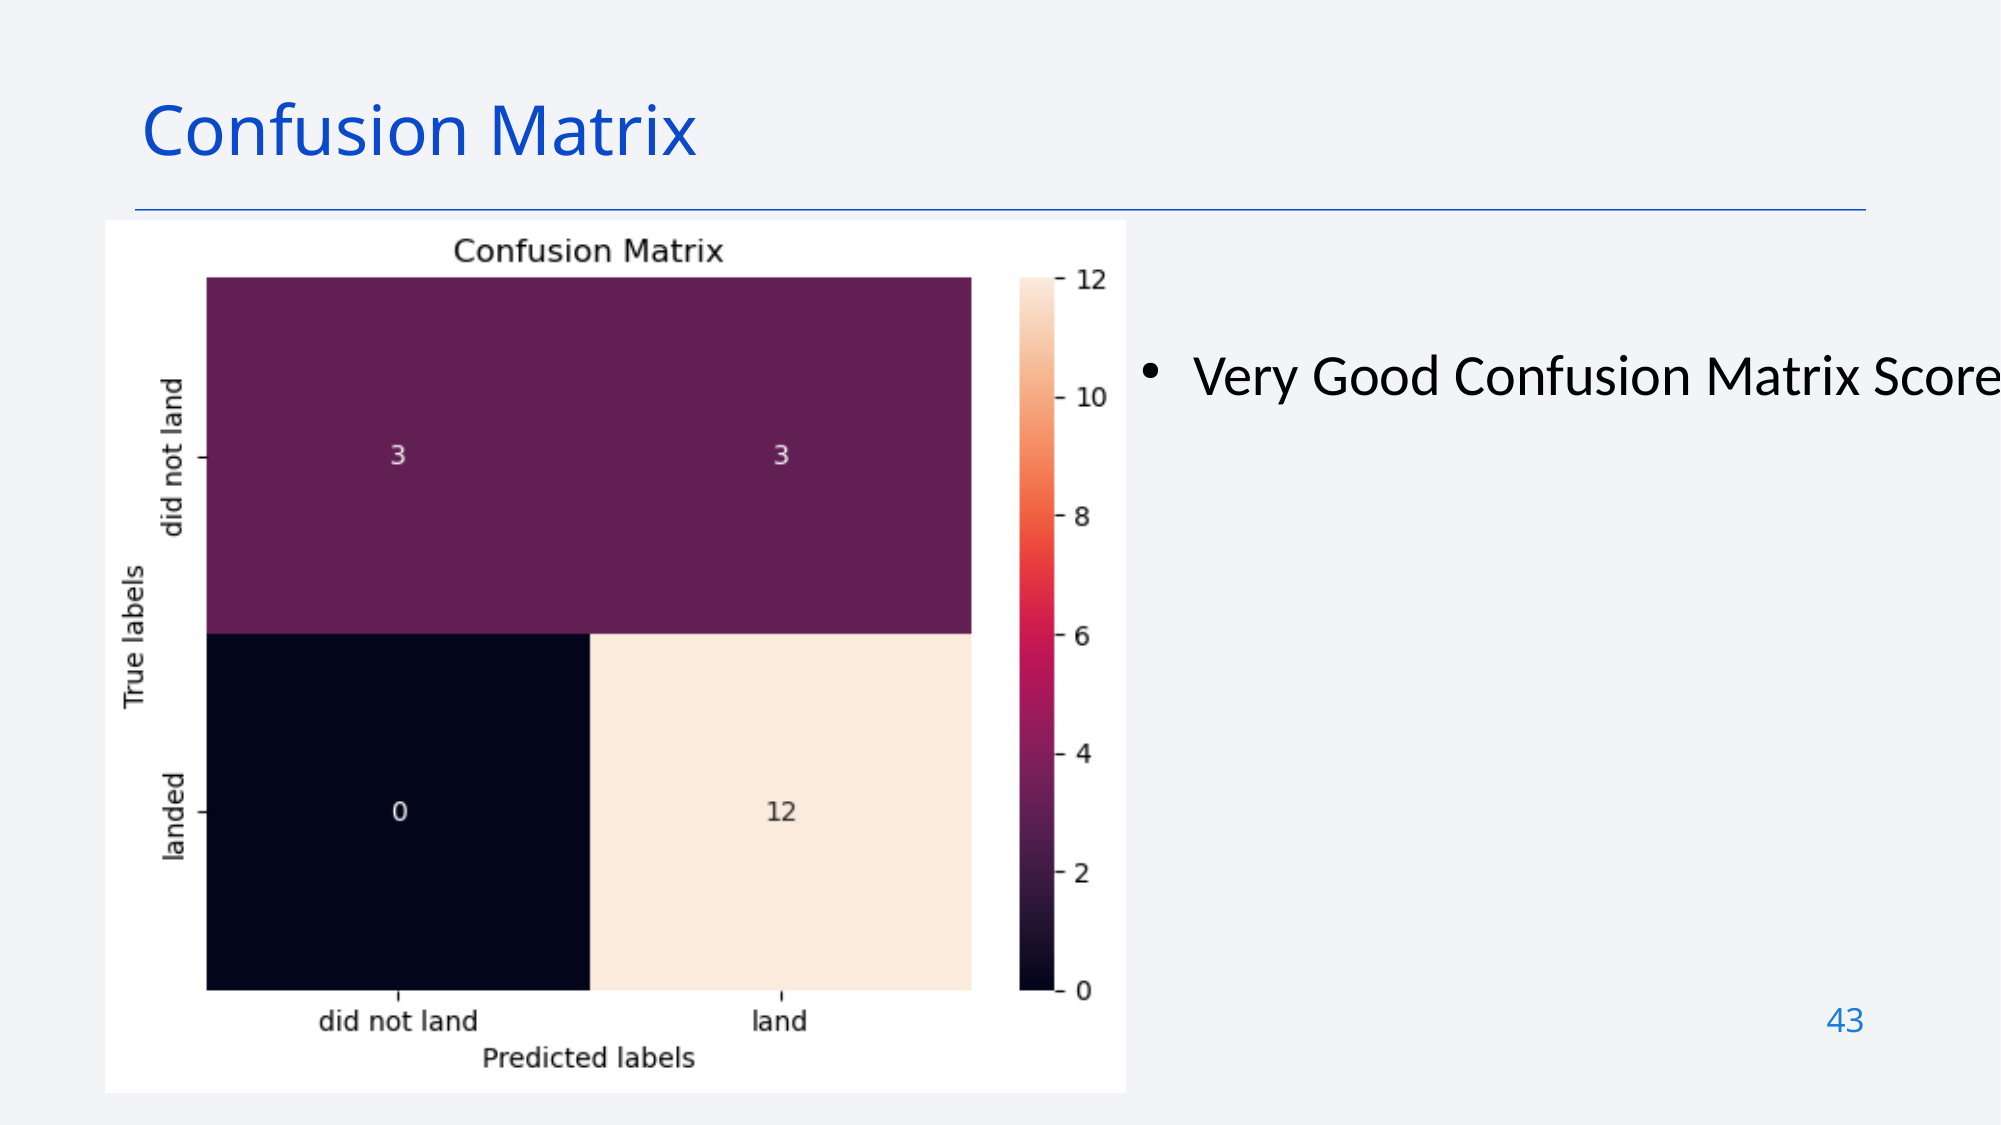

Confusion Matrix
# Very Good Confusion Matrix Score
43